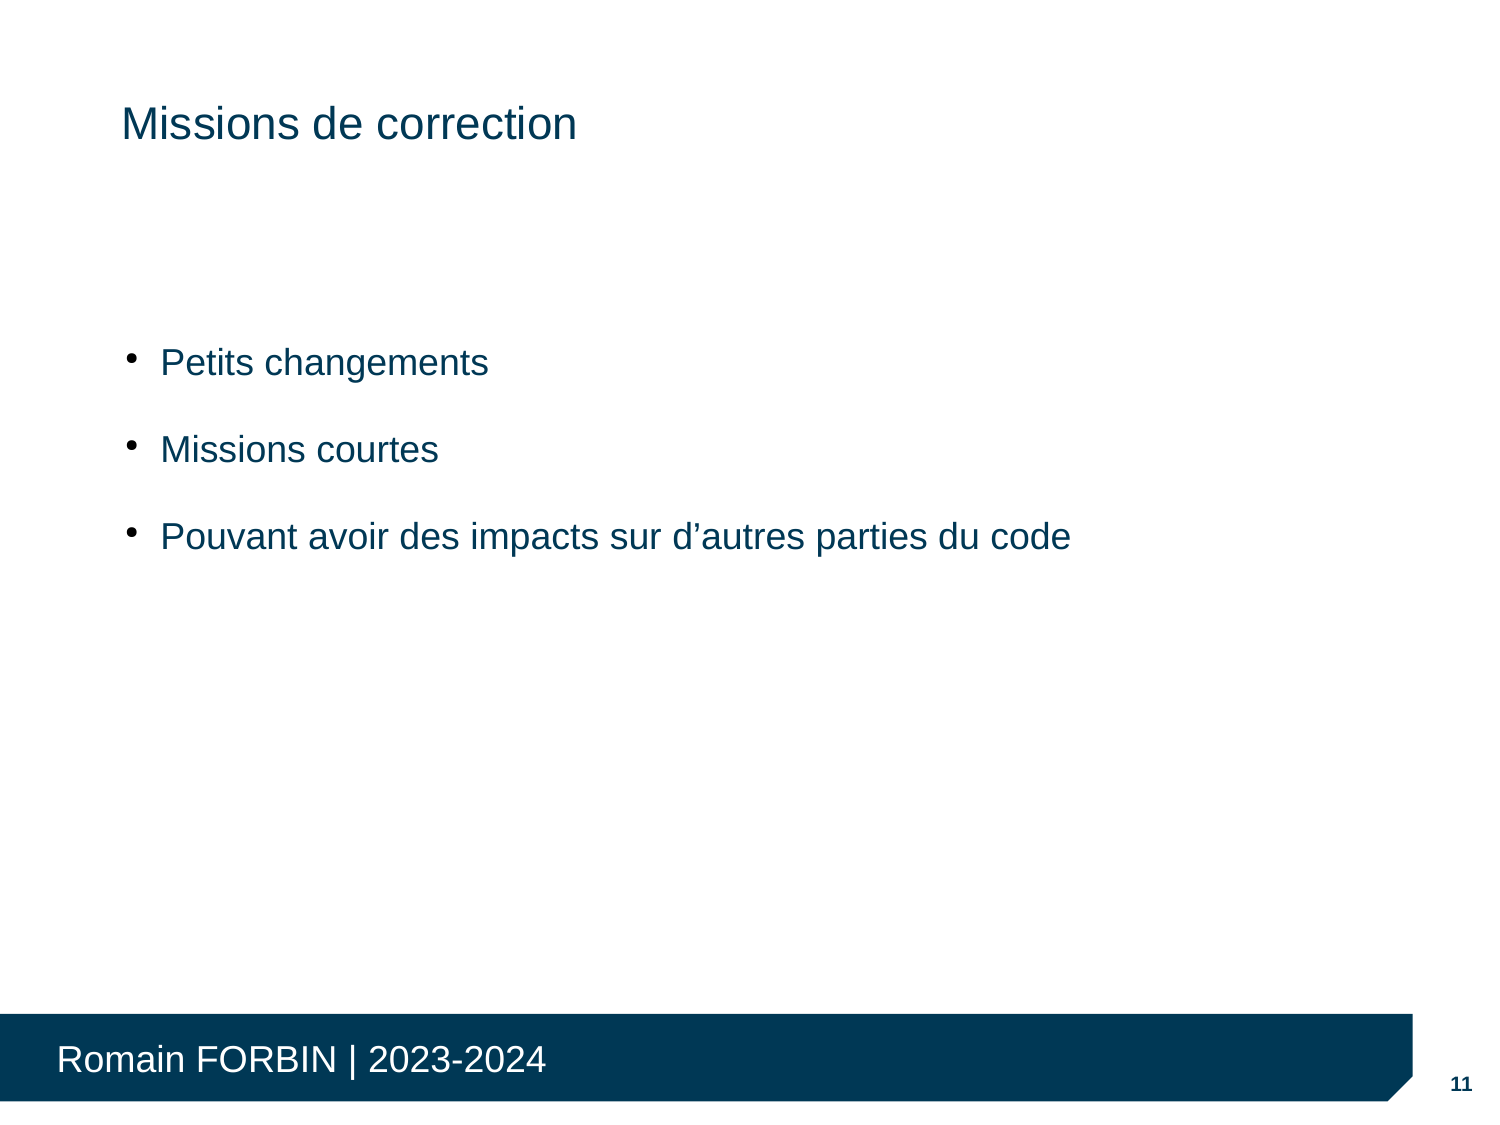

# Missions de correction
Petits changements
Missions courtes
Pouvant avoir des impacts sur d’autres parties du code